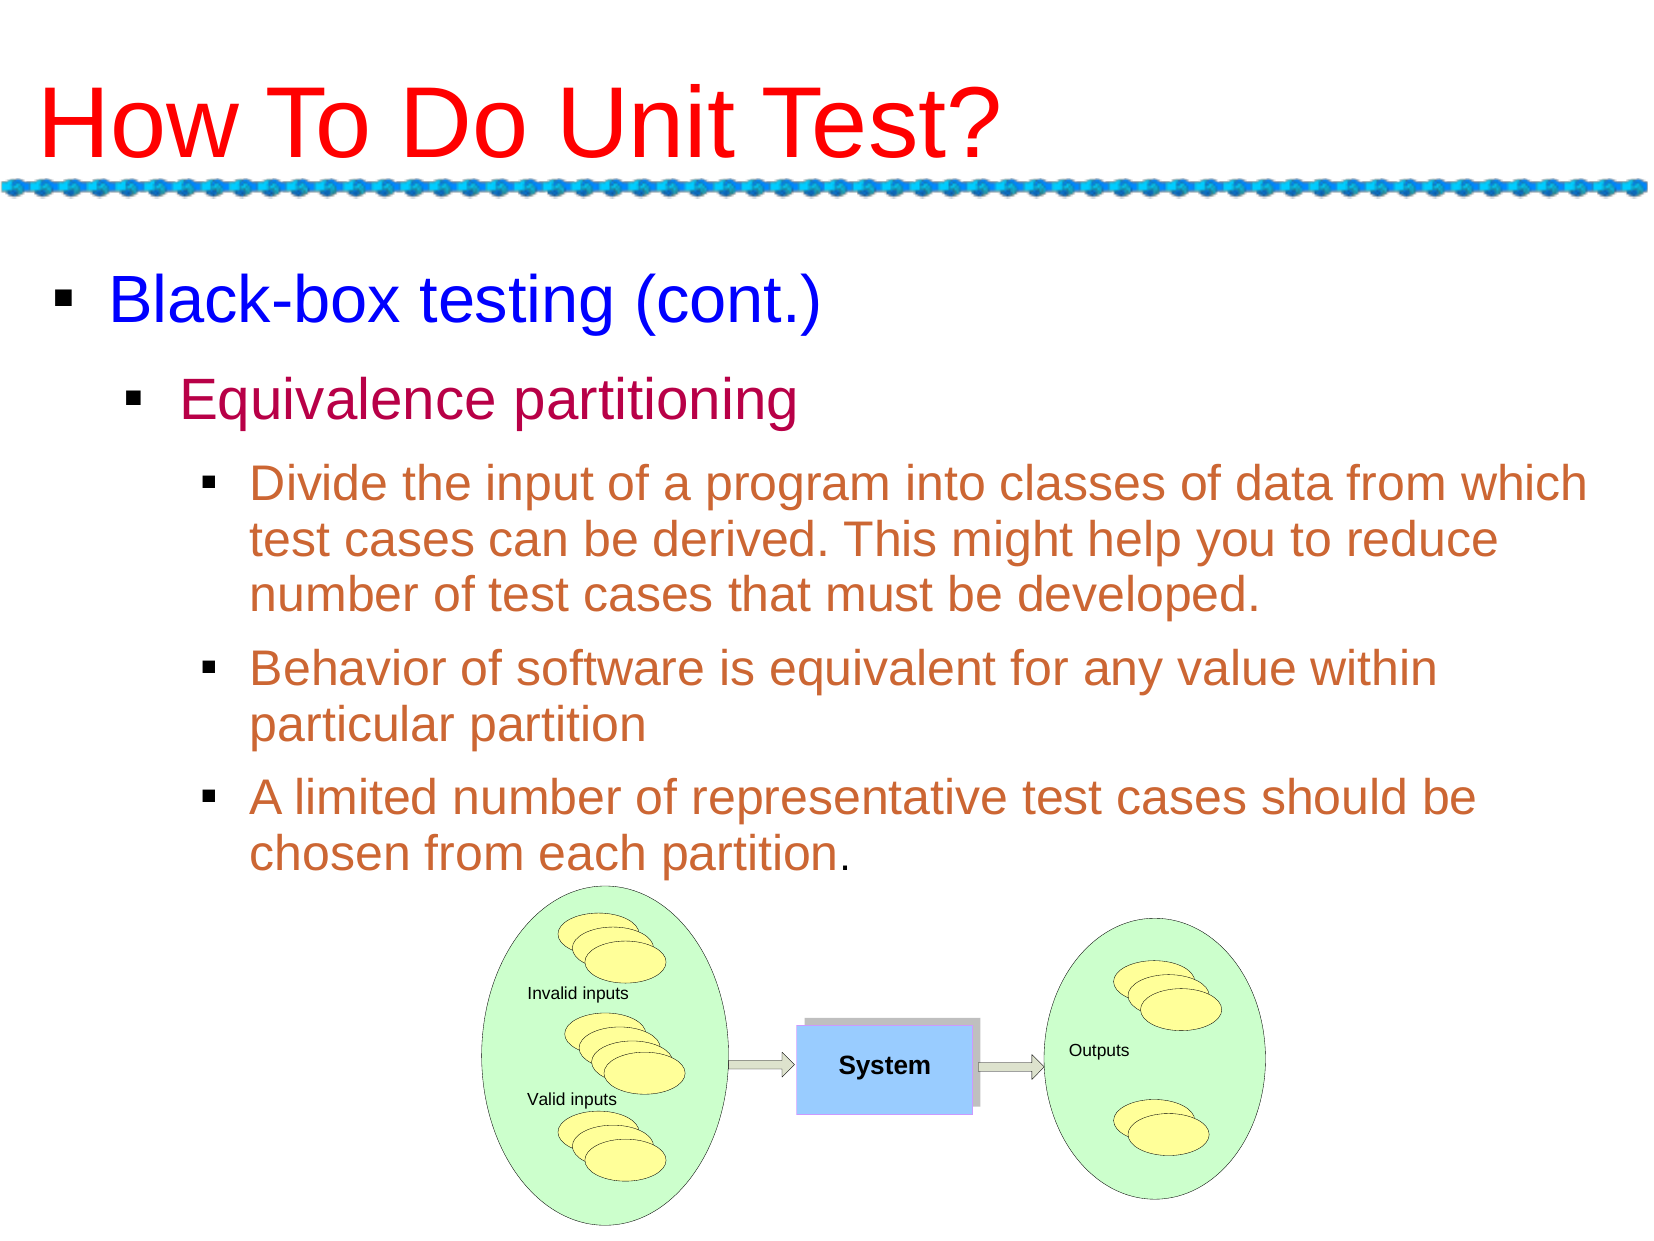

# How To Do Unit Test?
Black-box testing (cont.)
Equivalence partitioning
Divide the input of a program into classes of data from which test cases can be derived. This might help you to reduce number of test cases that must be developed.
Behavior of software is equivalent for any value within particular partition
A limited number of representative test cases should be chosen from each partition.